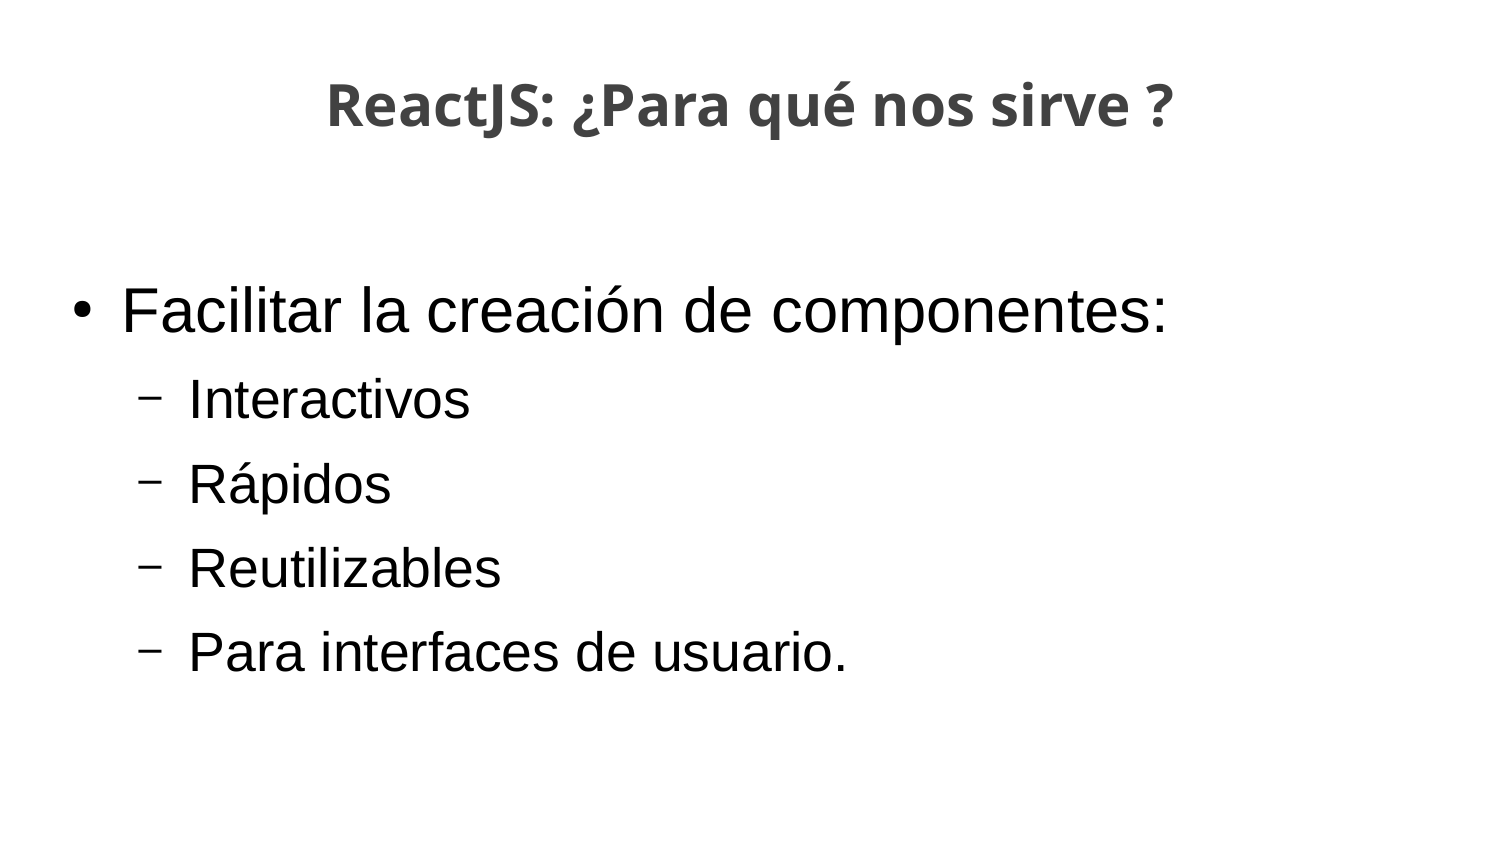

# ReactJS: ¿Para qué nos sirve ?
Facilitar la creación de componentes:
Interactivos
Rápidos
Reutilizables
Para interfaces de usuario.